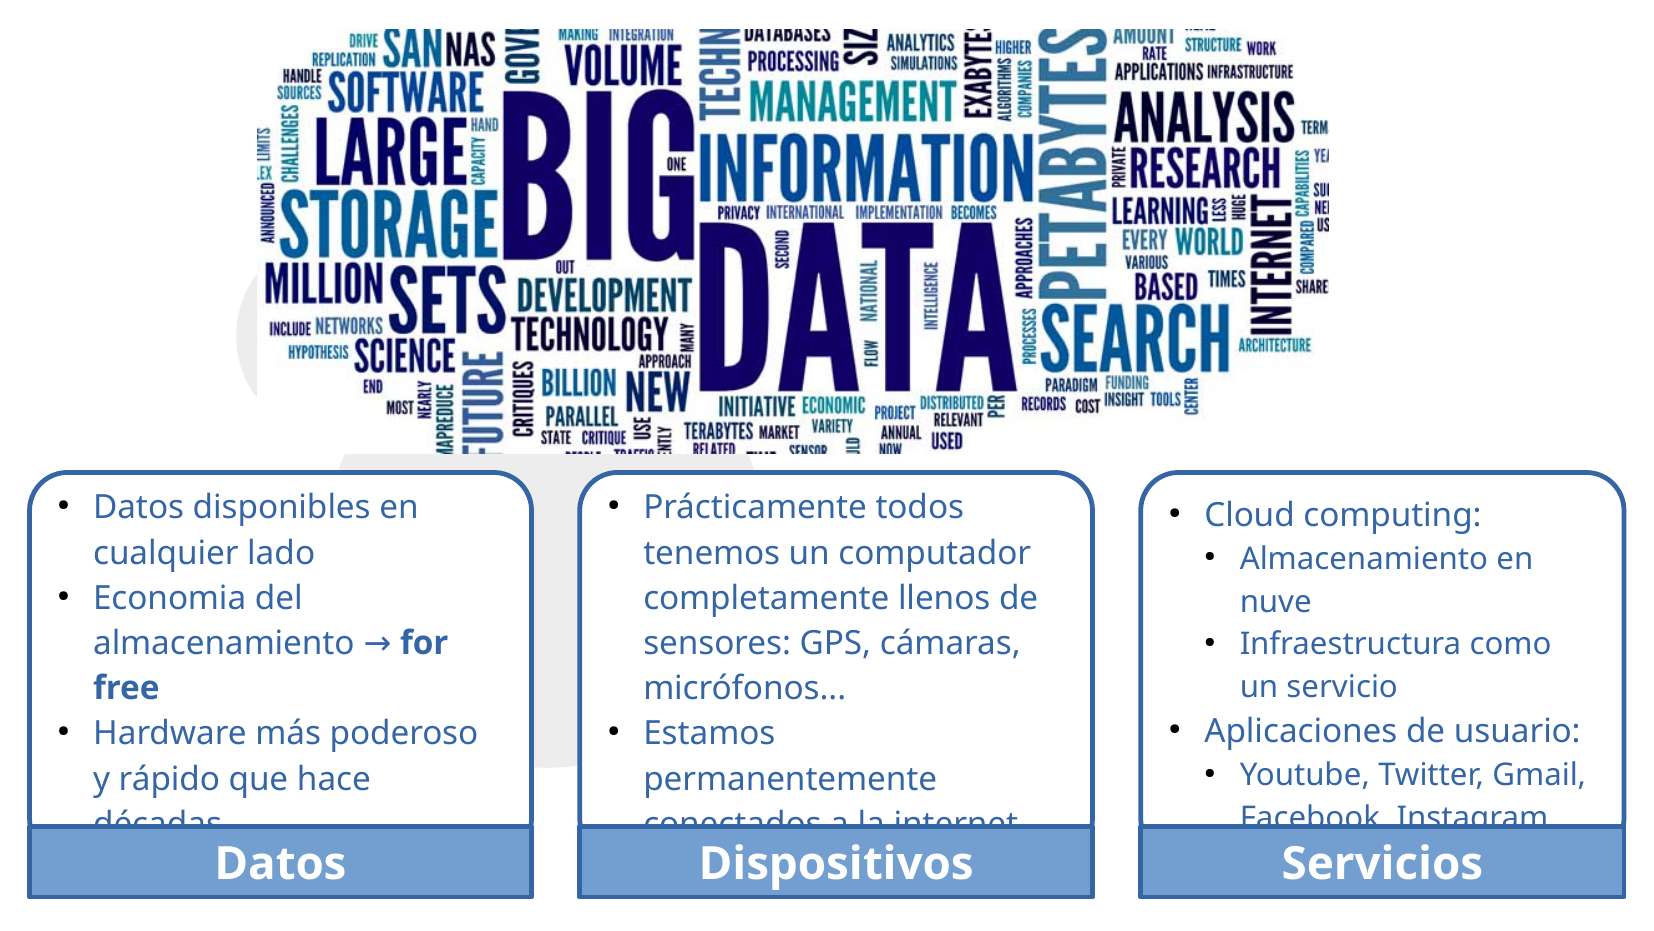

Datos disponibles en cualquier lado
Economia del almacenamiento → for free
Hardware más poderoso y rápido que hace décadas
Prácticamente todos tenemos un computador completamente llenos de sensores: GPS, cámaras, micrófonos...
Estamos permanentemente conectados a la internet
Cloud computing:
Almacenamiento en nuve
Infraestructura como un servicio
Aplicaciones de usuario:
Youtube, Twitter, Gmail, Facebook, Instagram,...
Datos
Dispositivos
Servicios